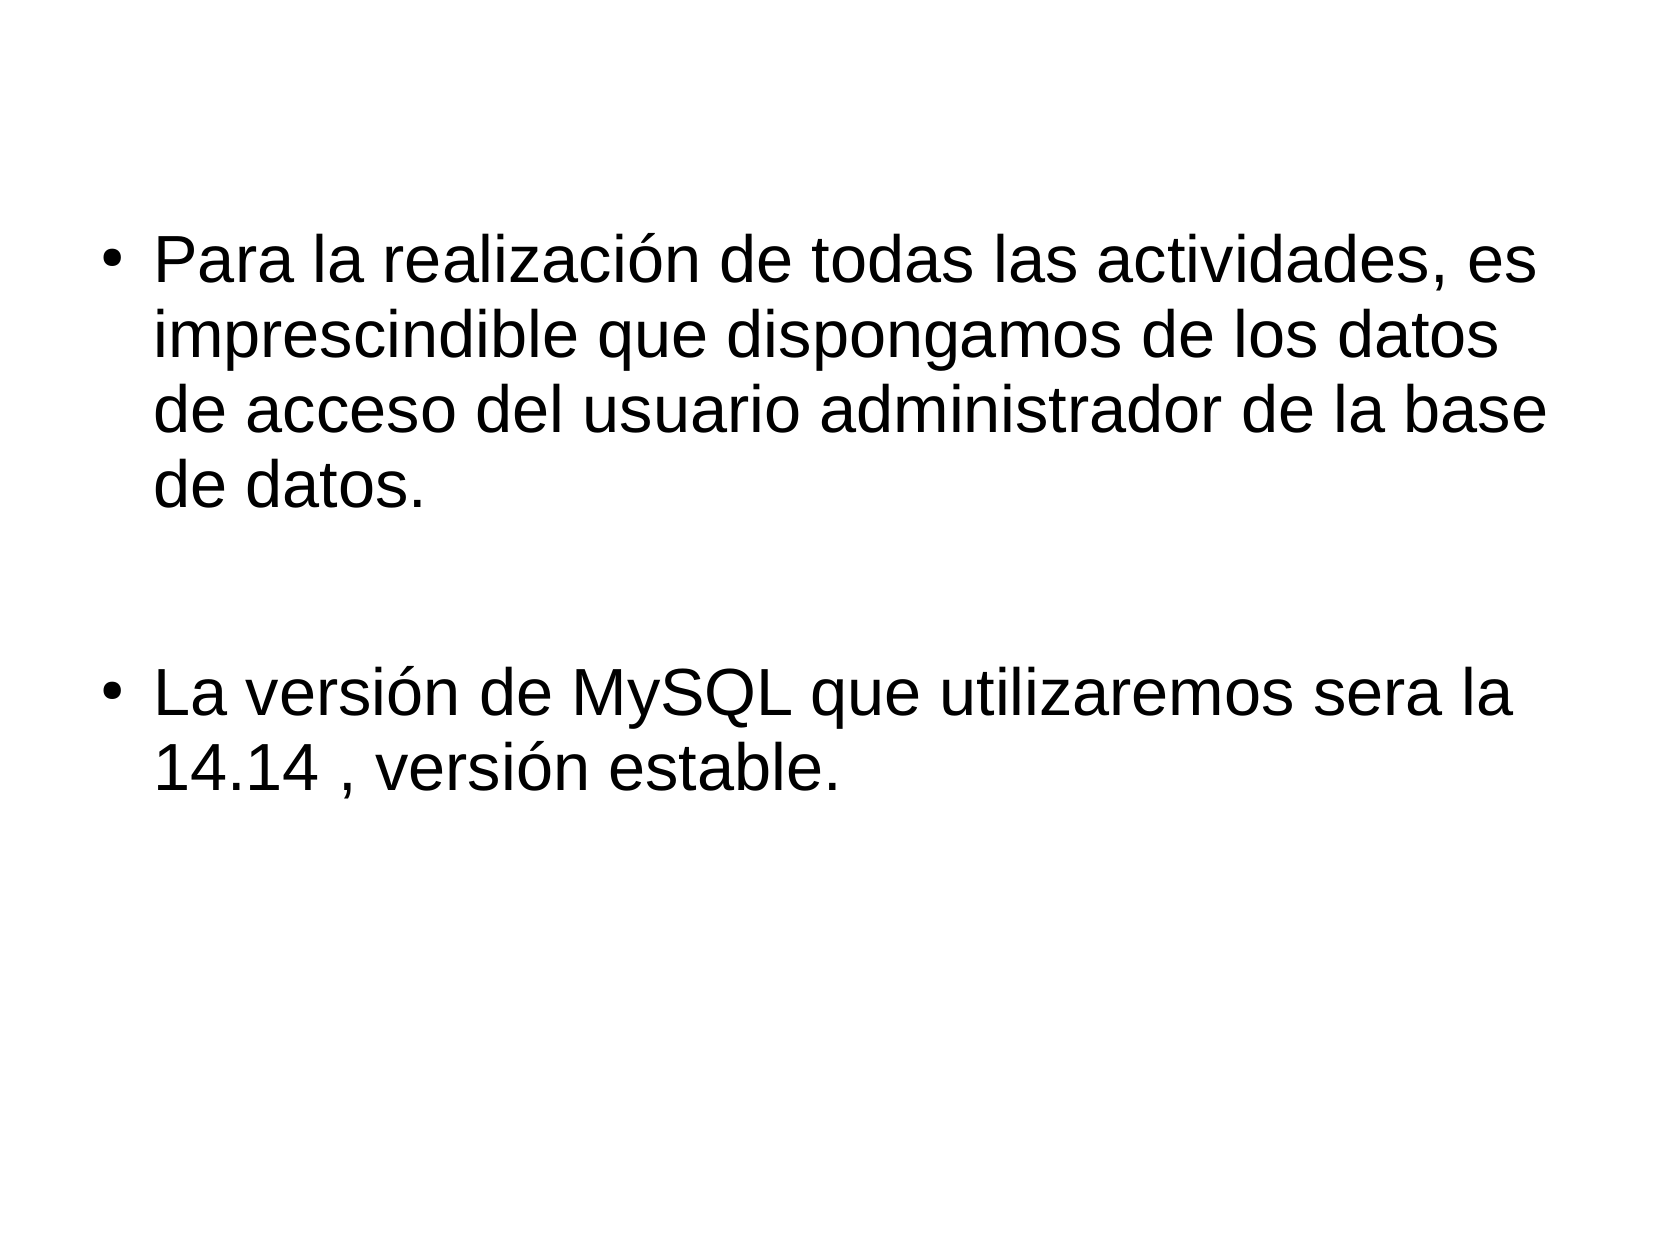

# Para la realización de todas las actividades, es imprescindible que dispongamos de los datos de acceso del usuario administrador de la base de datos.
La versión de MySQL que utilizaremos sera la 14.14 , versión estable.